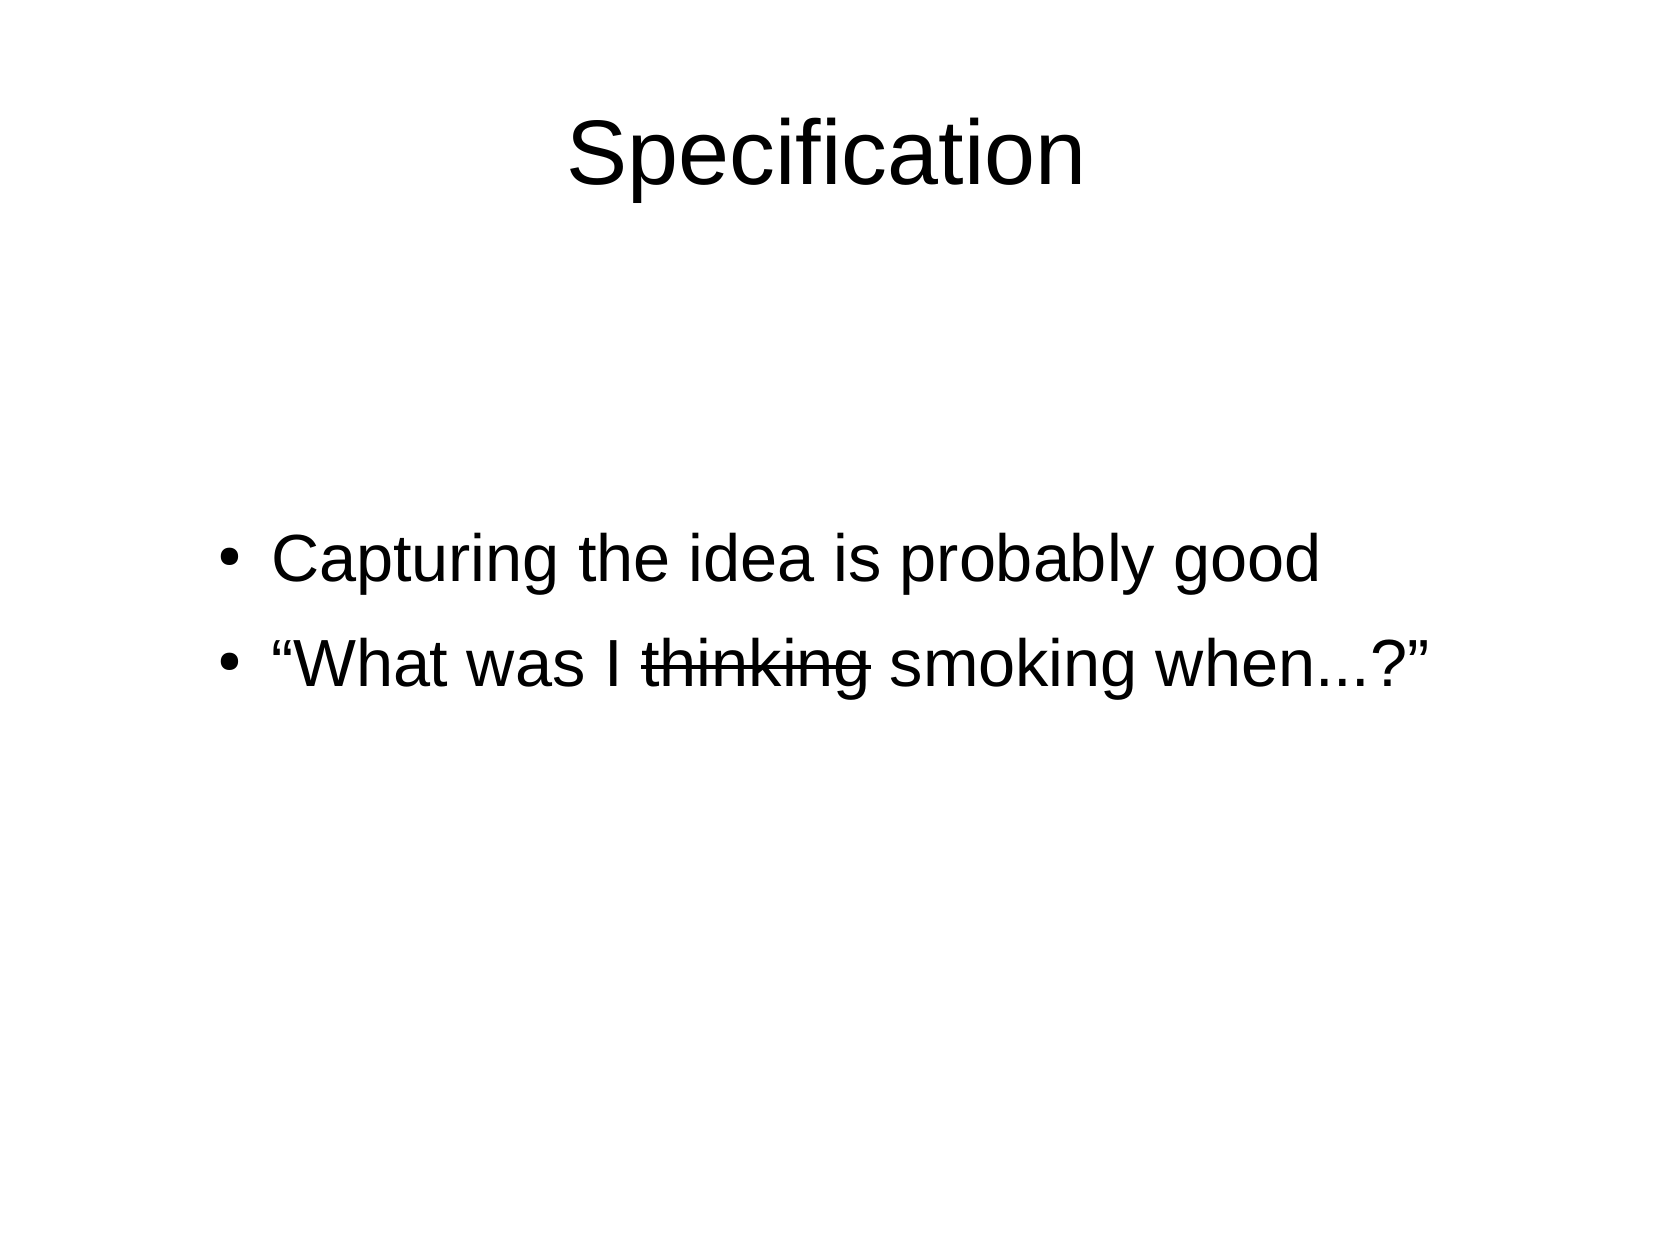

# Specification
Capturing the idea is probably good
“What was I thinking smoking when...?”